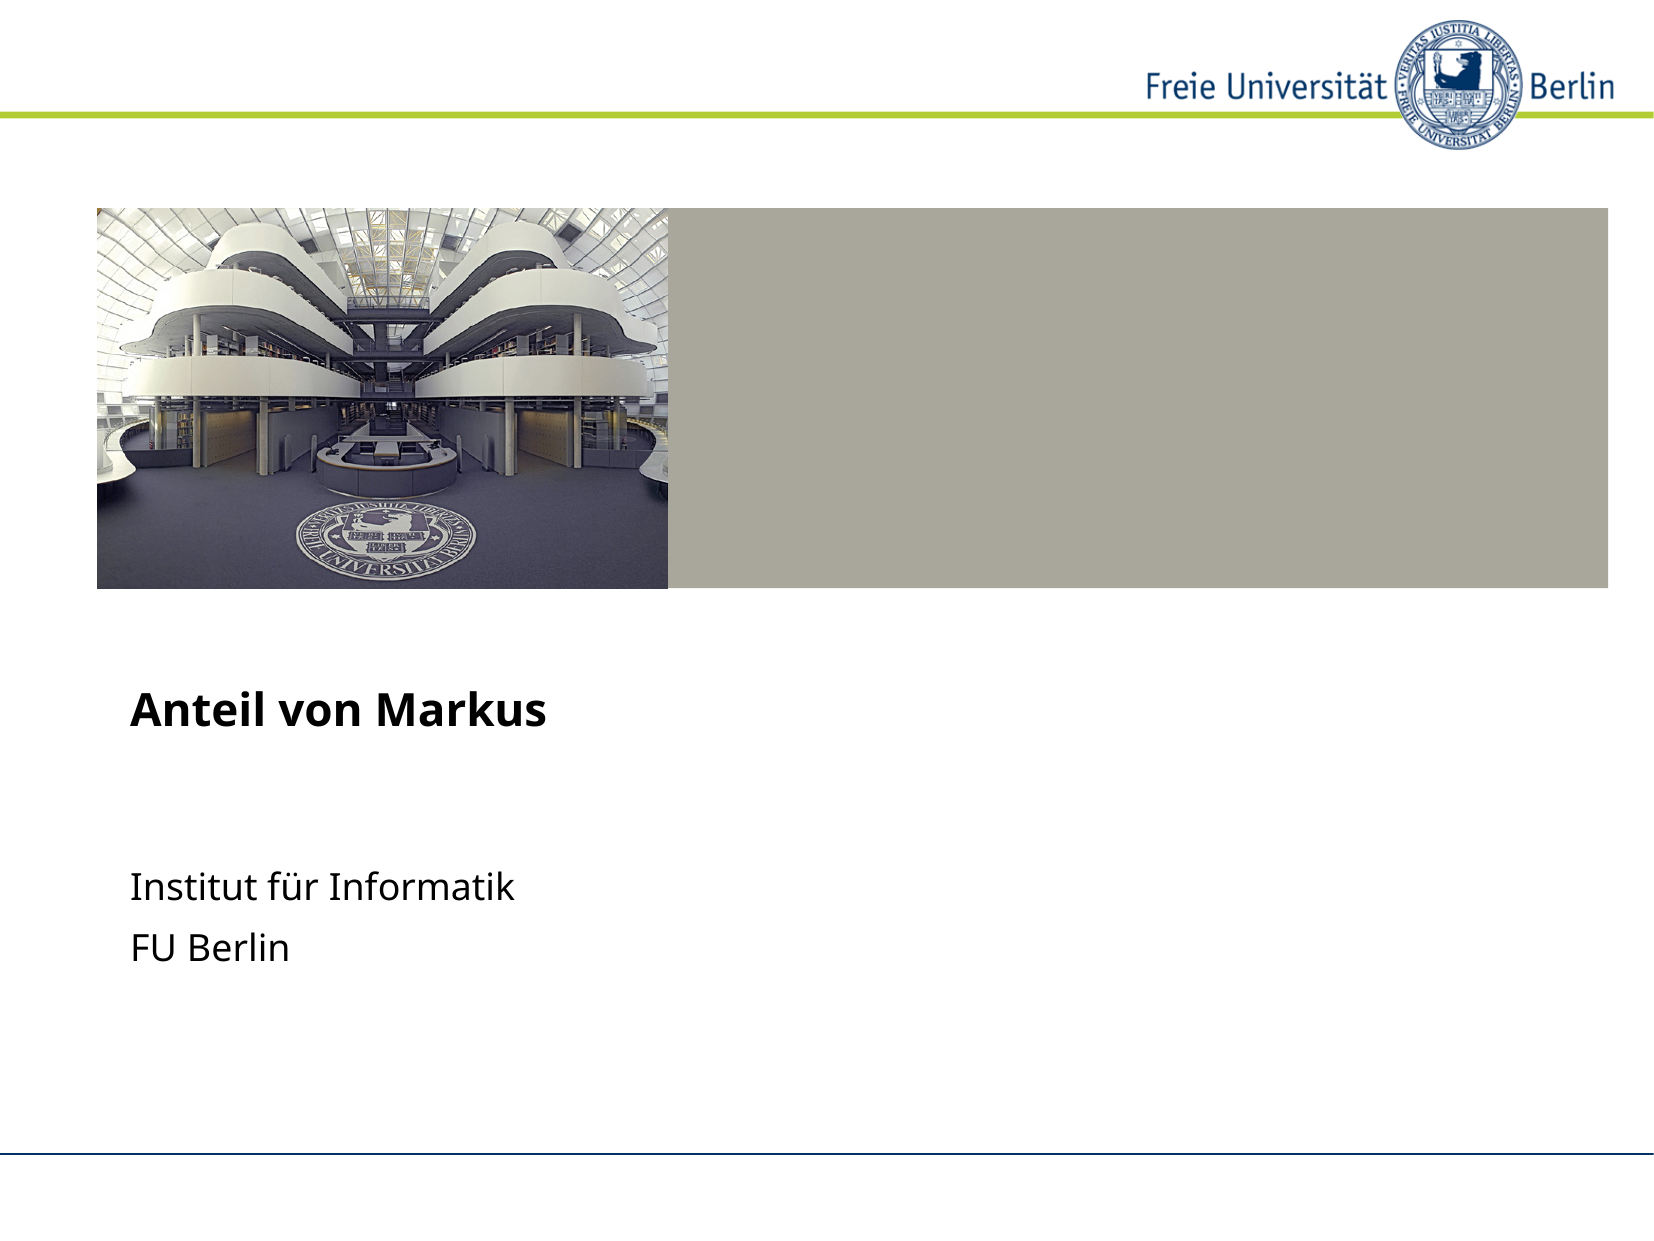

# Anteil von Markus
Institut für Informatik
FU Berlin